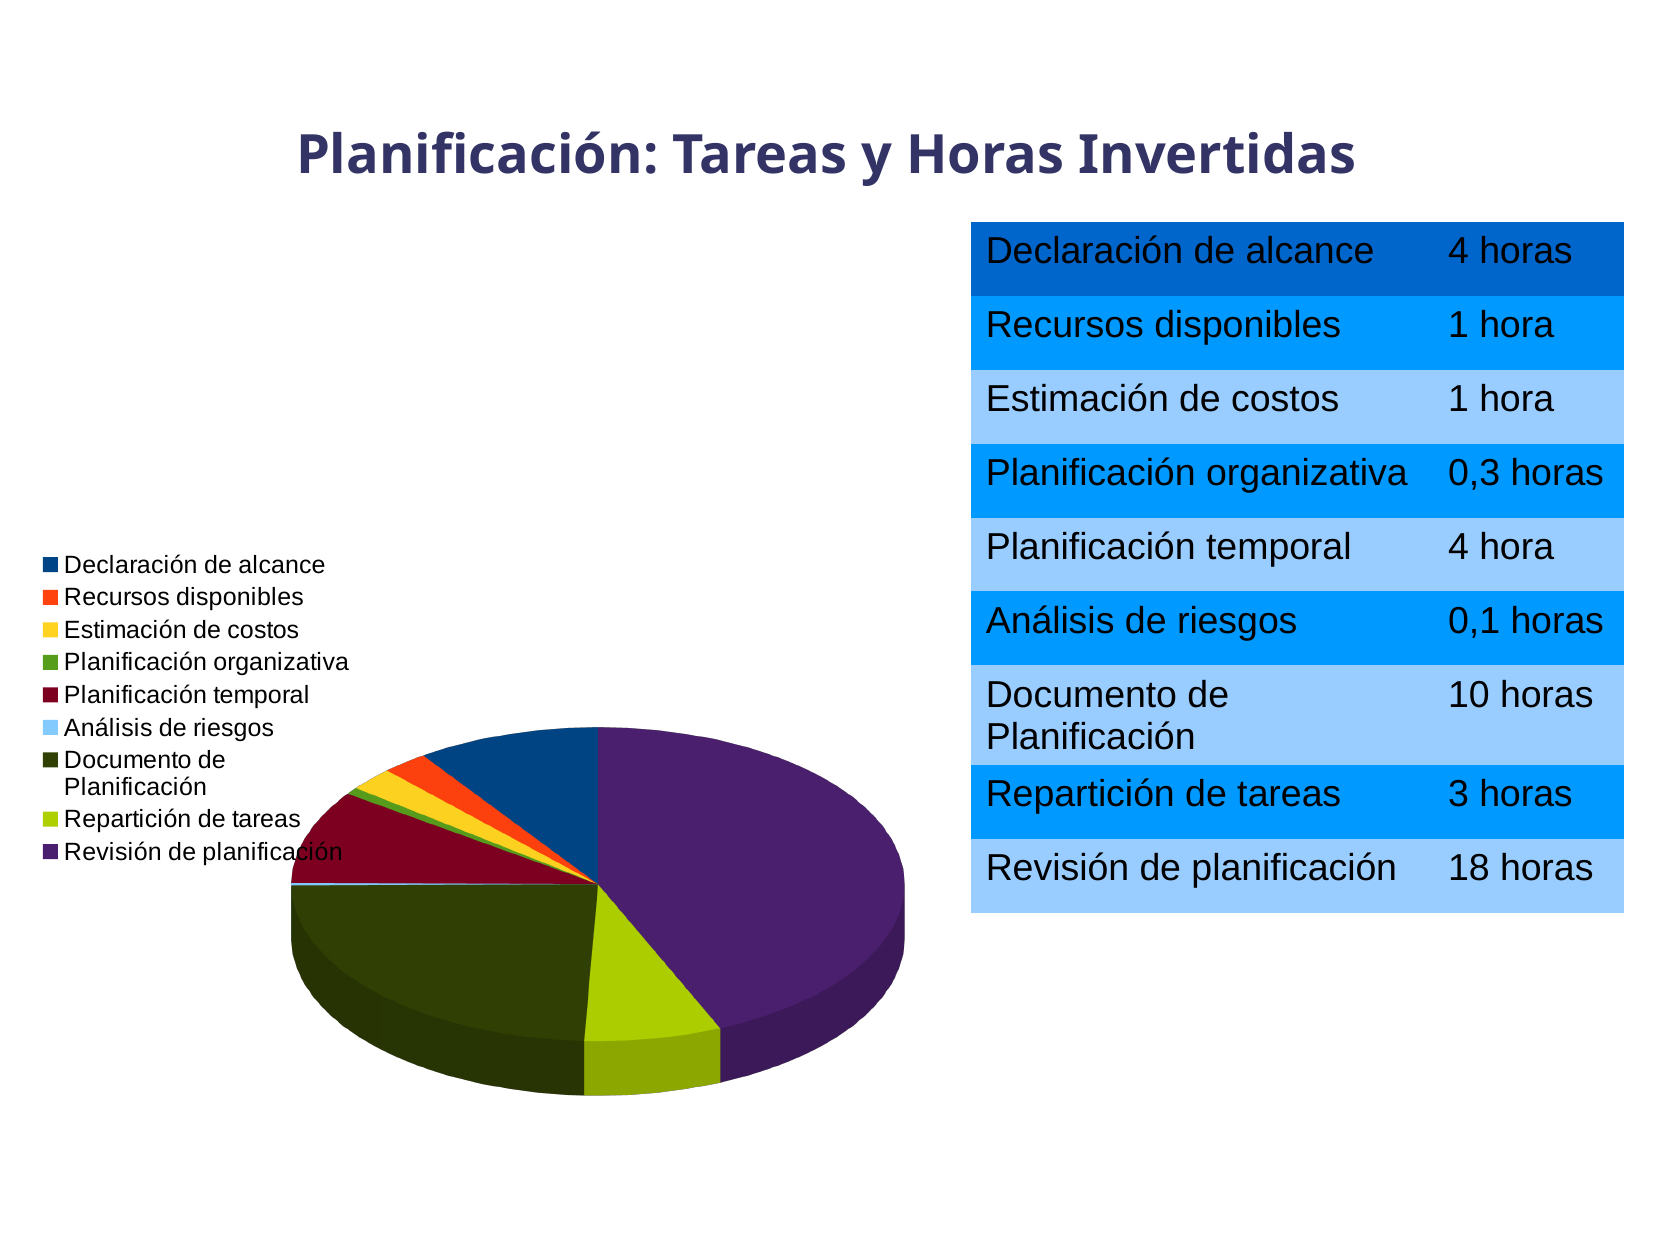

# Planificación: Tareas y Horas Invertidas
| Declaración de alcance | 4 horas |
| --- | --- |
| Recursos disponibles | 1 hora |
| Estimación de costos | 1 hora |
| Planificación organizativa | 0,3 horas |
| Planificación temporal | 4 hora |
| Análisis de riesgos | 0,1 horas |
| Documento de Planificación | 10 horas |
| Repartición de tareas | 3 horas |
| Revisión de planificación | 18 horas |
[unsupported chart]